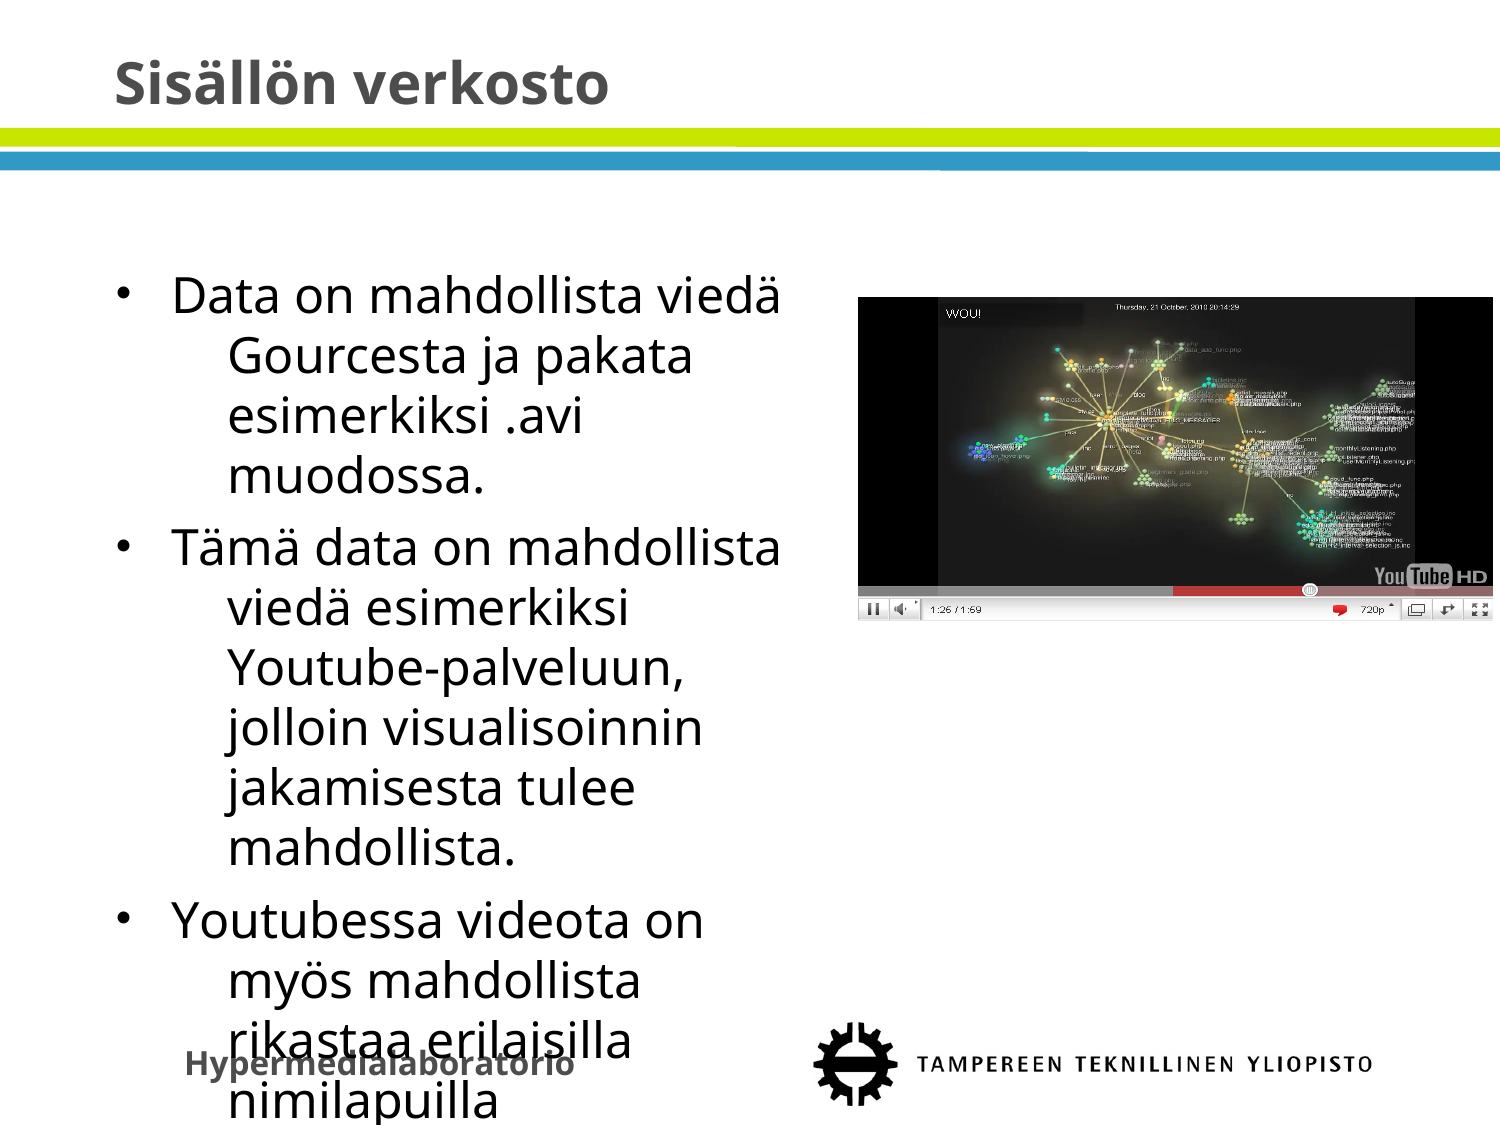

# Sisällön verkosto
Data on mahdollista viedä Gourcesta ja pakata esimerkiksi .avi muodossa.
Tämä data on mahdollista viedä esimerkiksi Youtube-palveluun, jolloin visualisoinnin jakamisesta tulee mahdollista.
Youtubessa videota on myös mahdollista rikastaa erilaisilla nimilapuilla